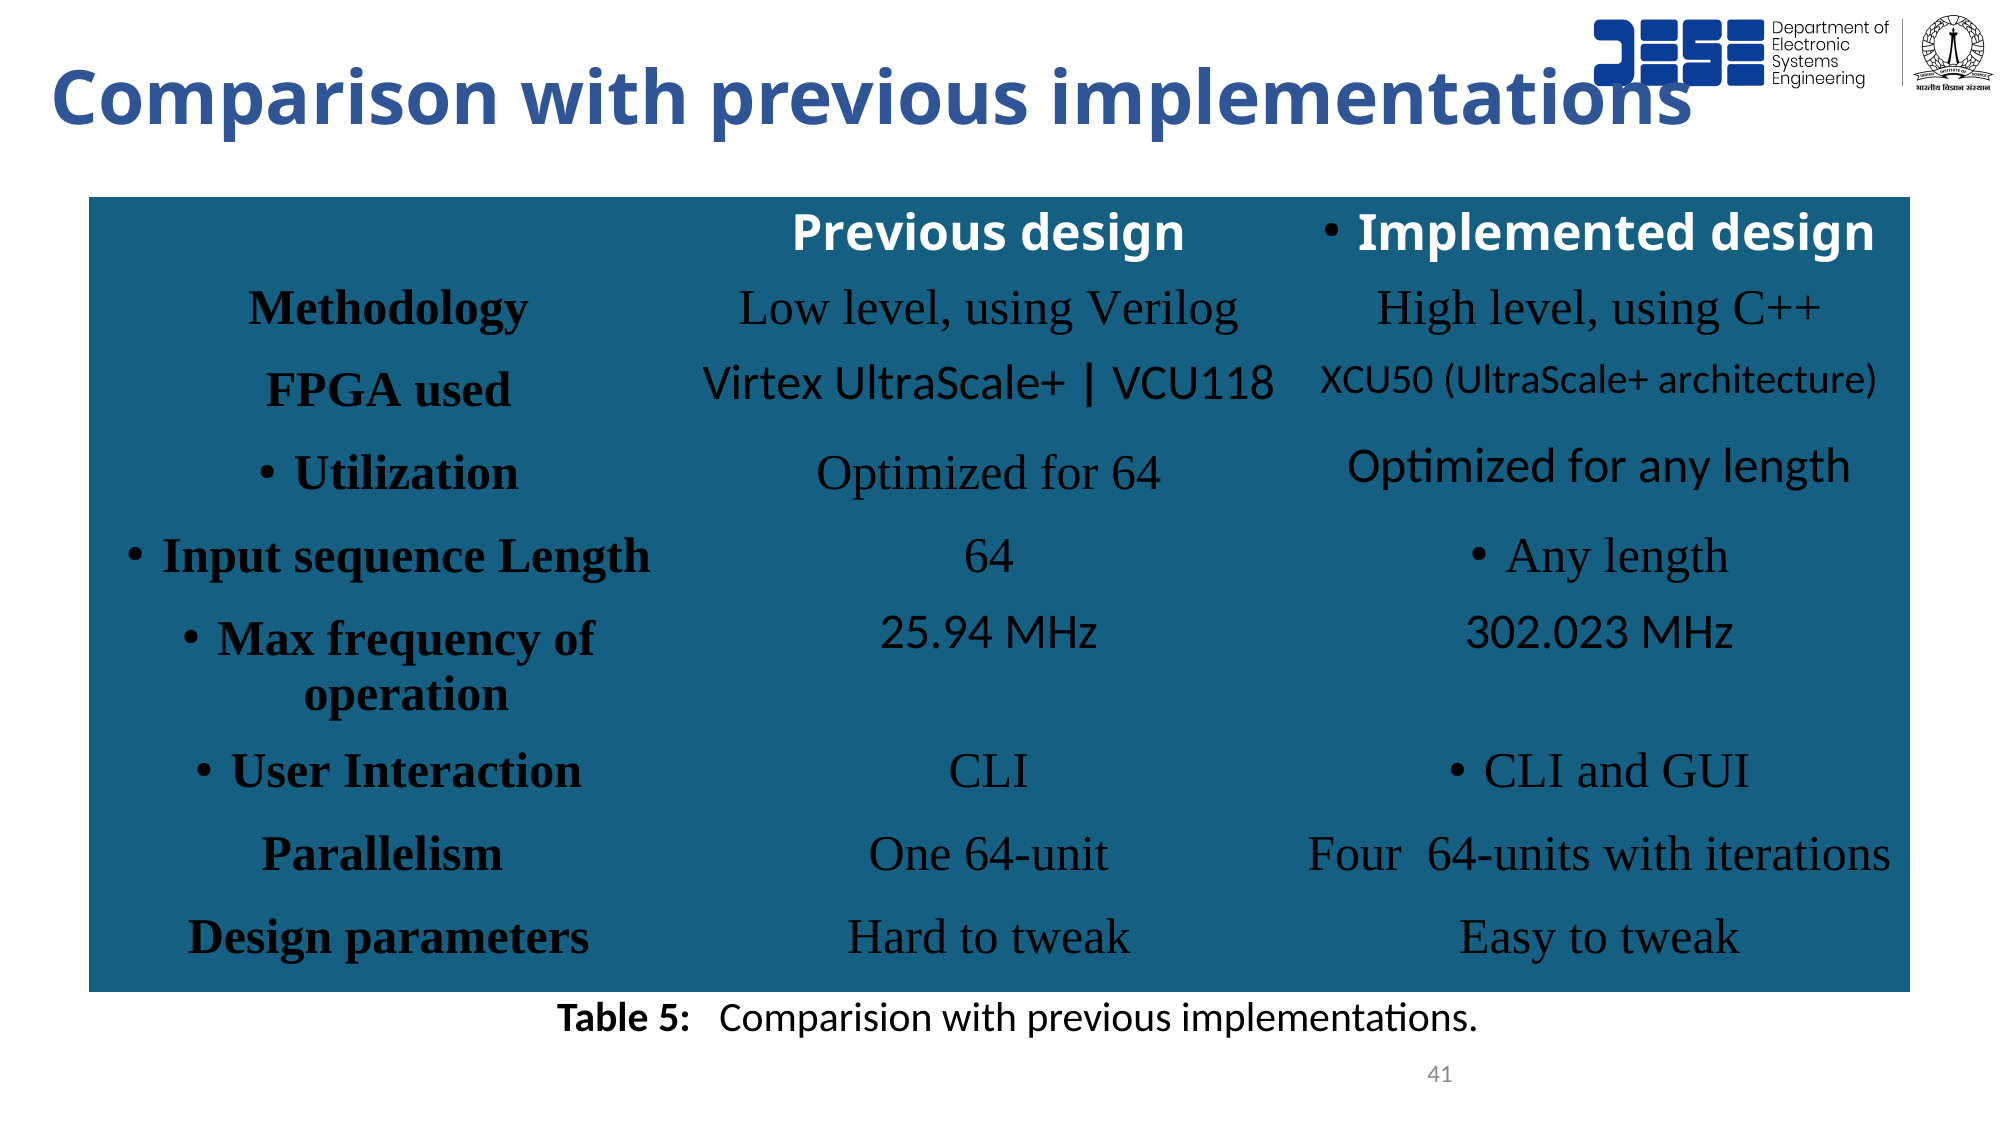

# Comparison with previous implementations
| | Previous design | Implemented design |
| --- | --- | --- |
| Methodology | Low level, using Verilog | High level, using C++ |
| FPGA used | Virtex UltraScale+ | VCU118 | XCU50 (UltraScale+ architecture) |
| Utilization | Optimized for 64 | Optimized for any length |
| Input sequence Length | 64 | Any length |
| Max frequency of operation | 25.94 MHz | 302.023 MHz |
| User Interaction | CLI | CLI and GUI |
| Parallelism | One 64-unit | Four 64-units with iterations |
| Design parameters | Hard to tweak | Easy to tweak |
Table 5: Comparision with previous implementations.